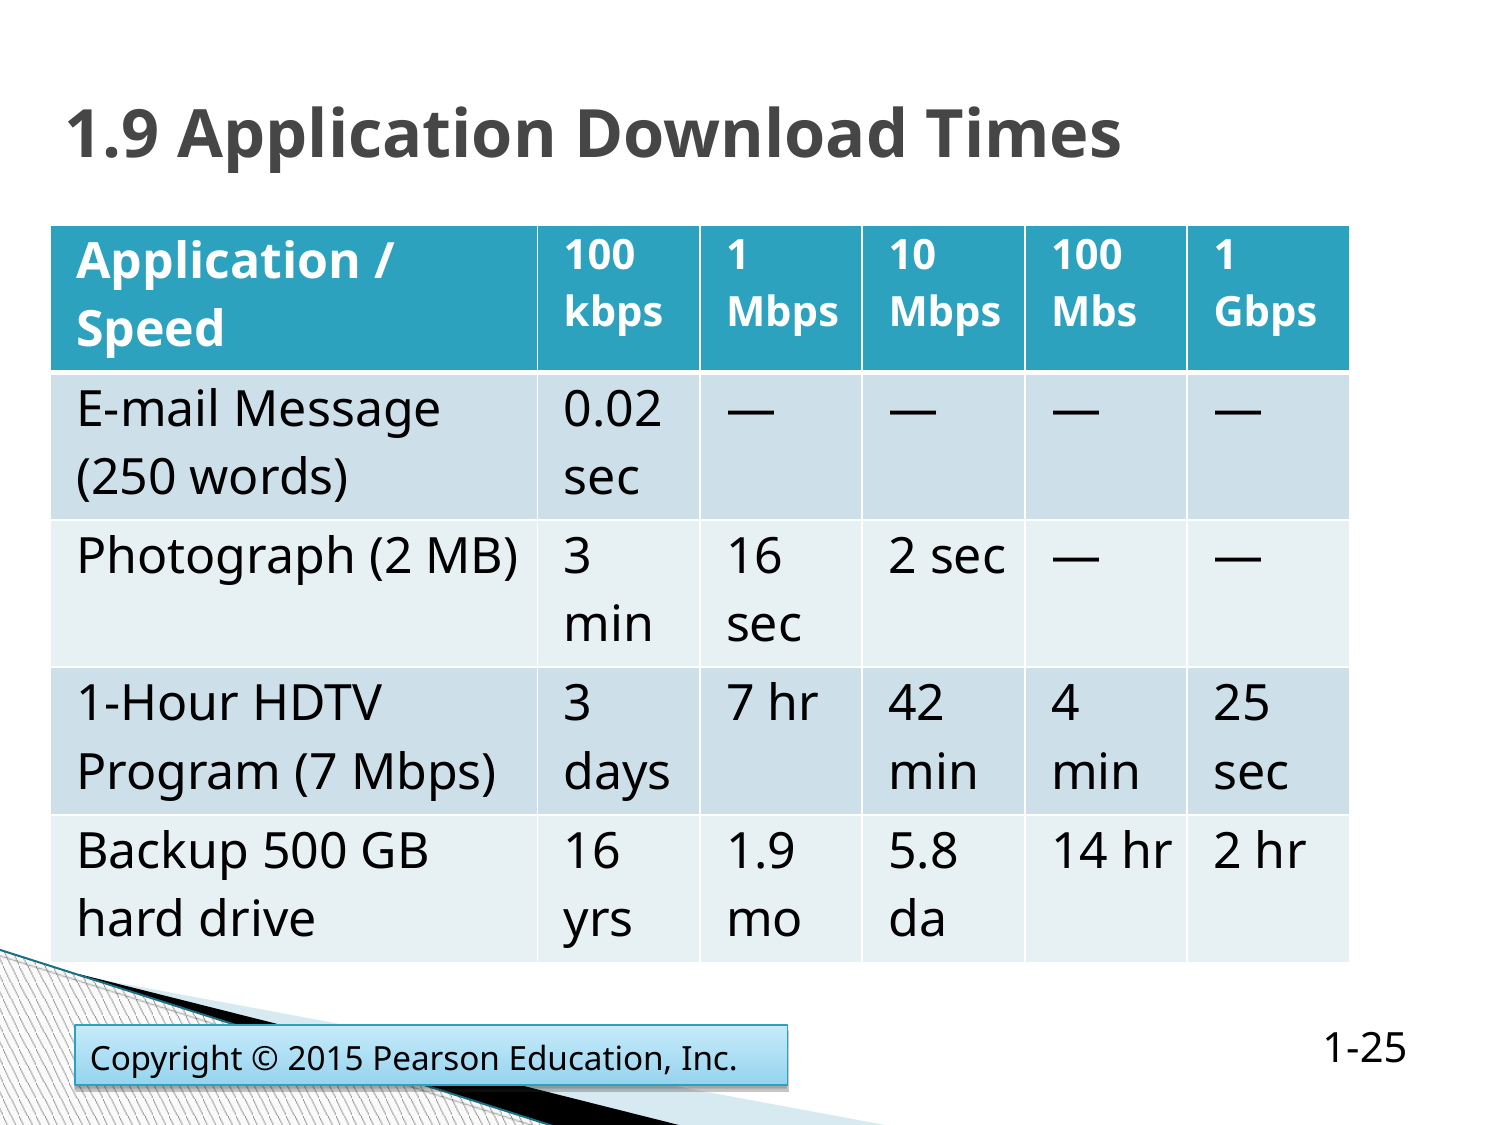

# 1.9 Application Download Times
| Application / Speed | 100 kbps | 1 Mbps | 10 Mbps | 100 Mbs | 1 Gbps |
| --- | --- | --- | --- | --- | --- |
| E-mail Message (250 words) | 0.02 sec | — | — | — | — |
| Photograph (2 MB) | 3 min | 16 sec | 2 sec | — | — |
| 1-Hour HDTV Program (7 Mbps) | 3 days | 7 hr | 42 min | 4 min | 25 sec |
| Backup 500 GB hard drive | 16 yrs | 1.9 mo | 5.8 da | 14 hr | 2 hr |
Copyright © 2015 Pearson Education, Inc.